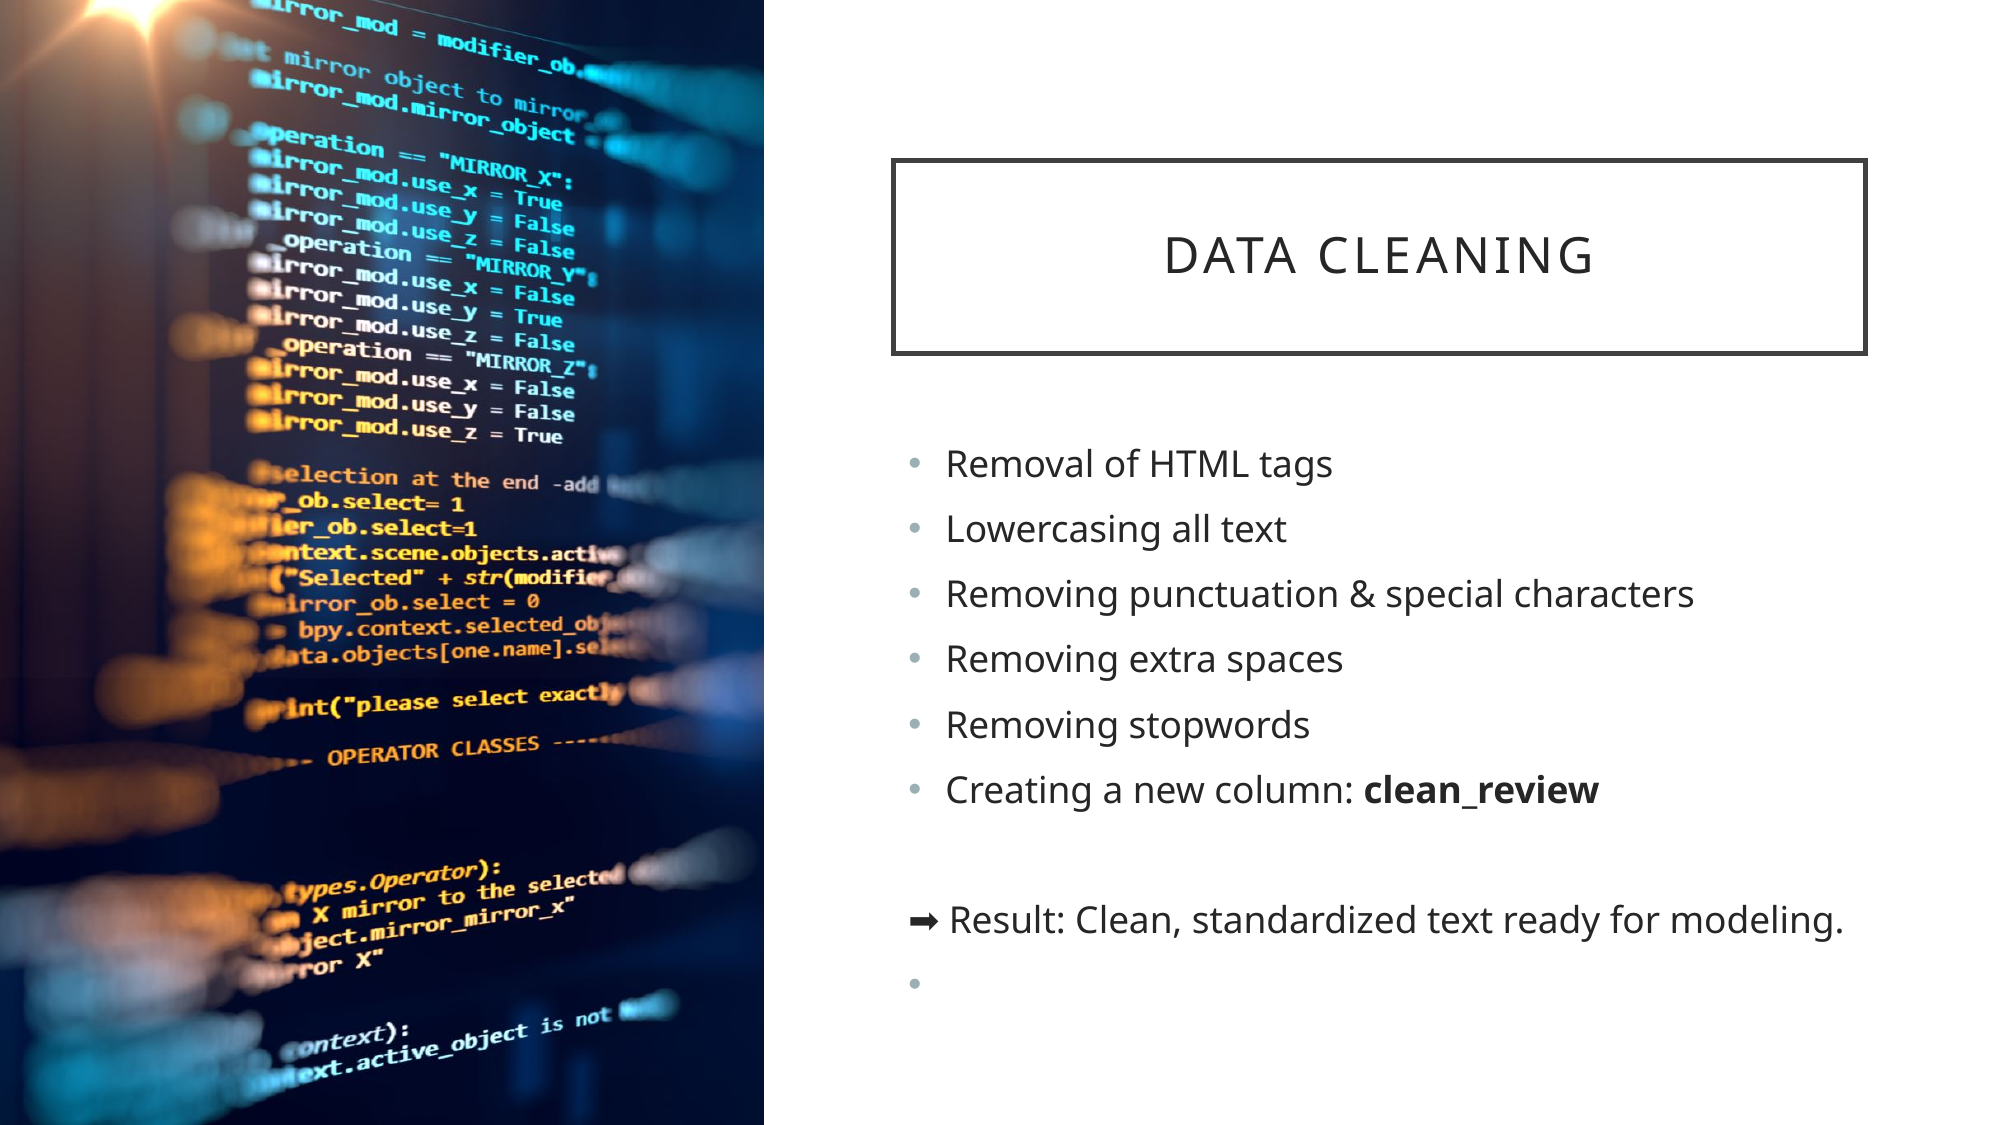

# Data cleaning
Removal of HTML tags
Lowercasing all text
Removing punctuation & special characters
Removing extra spaces
Removing stopwords
Creating a new column: clean_review
➡️ Result: Clean, standardized text ready for modeling.